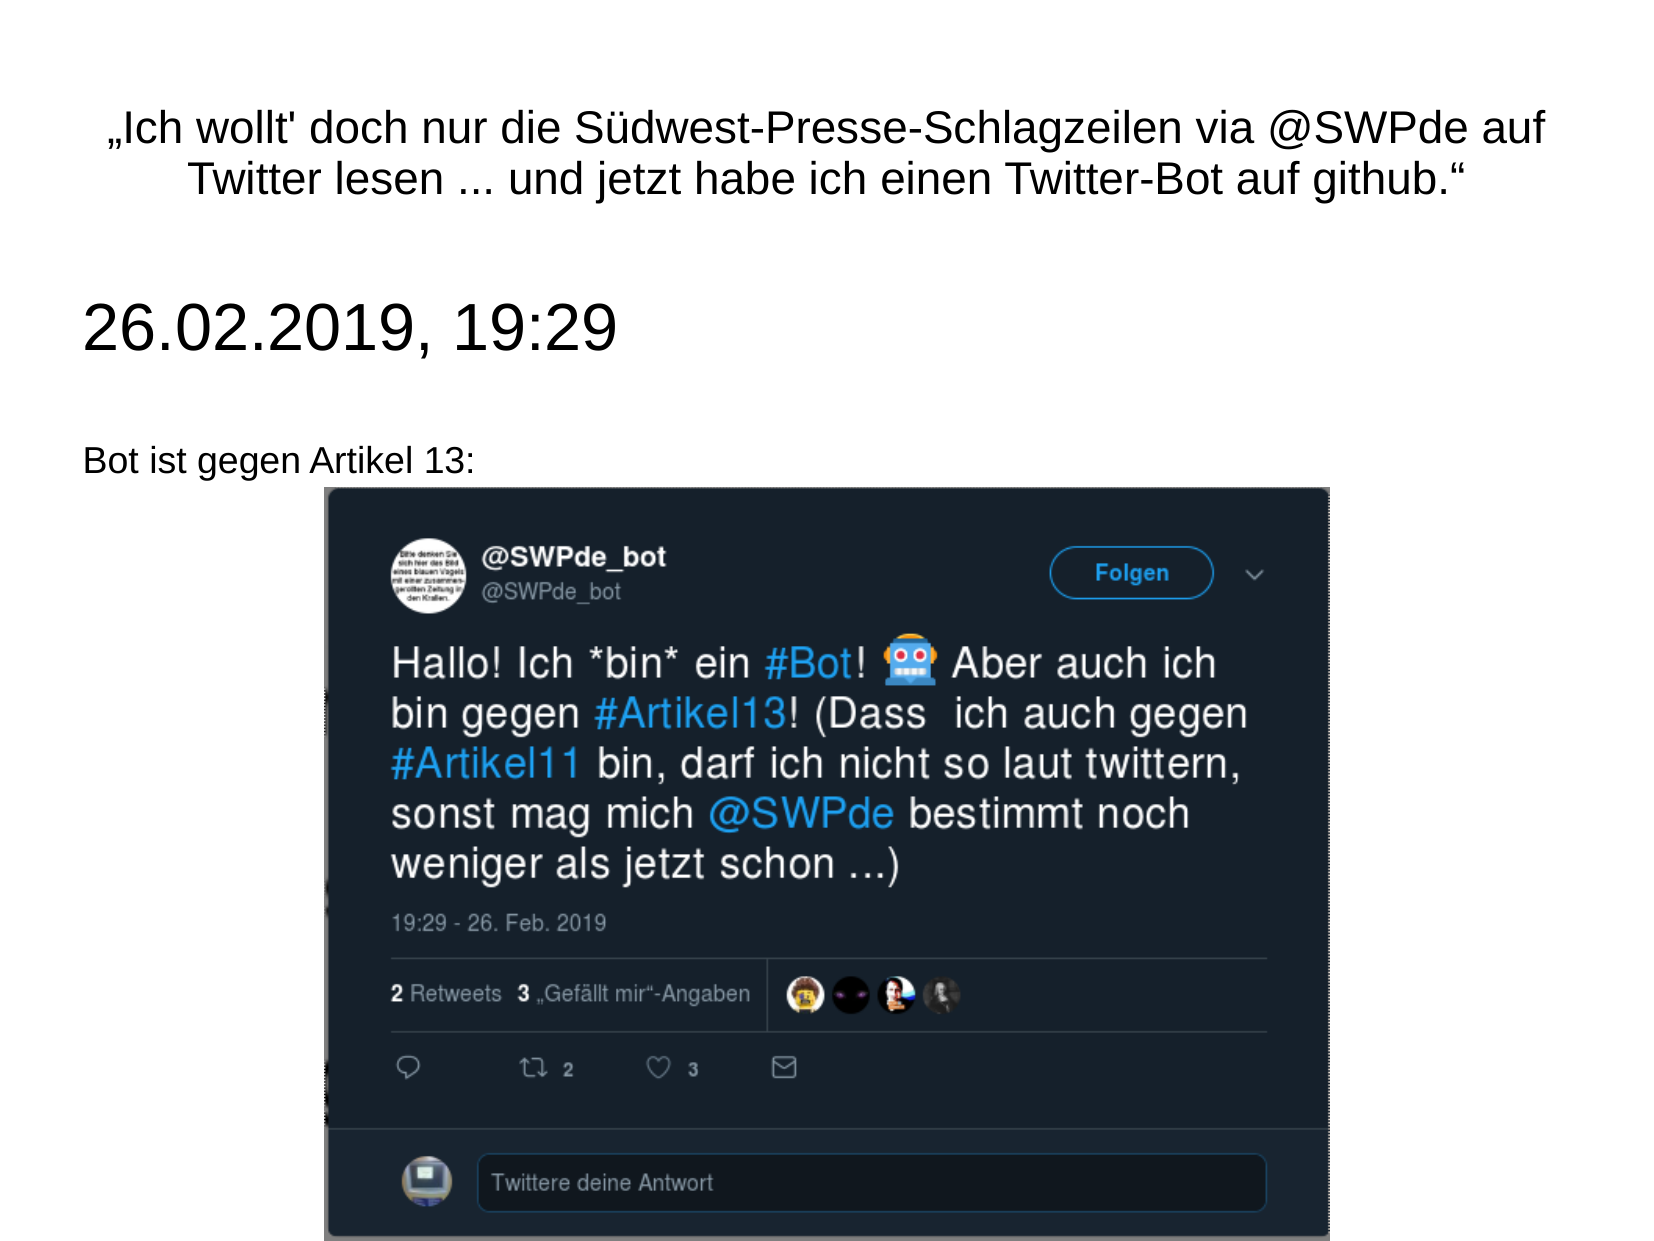

# „Ich wollt' doch nur die Südwest-Presse-Schlagzeilen via @SWPde auf Twitter lesen ... und jetzt habe ich einen Twitter-Bot auf github.“
26.02.2019, 19:29
Bot ist gegen Artikel 13: